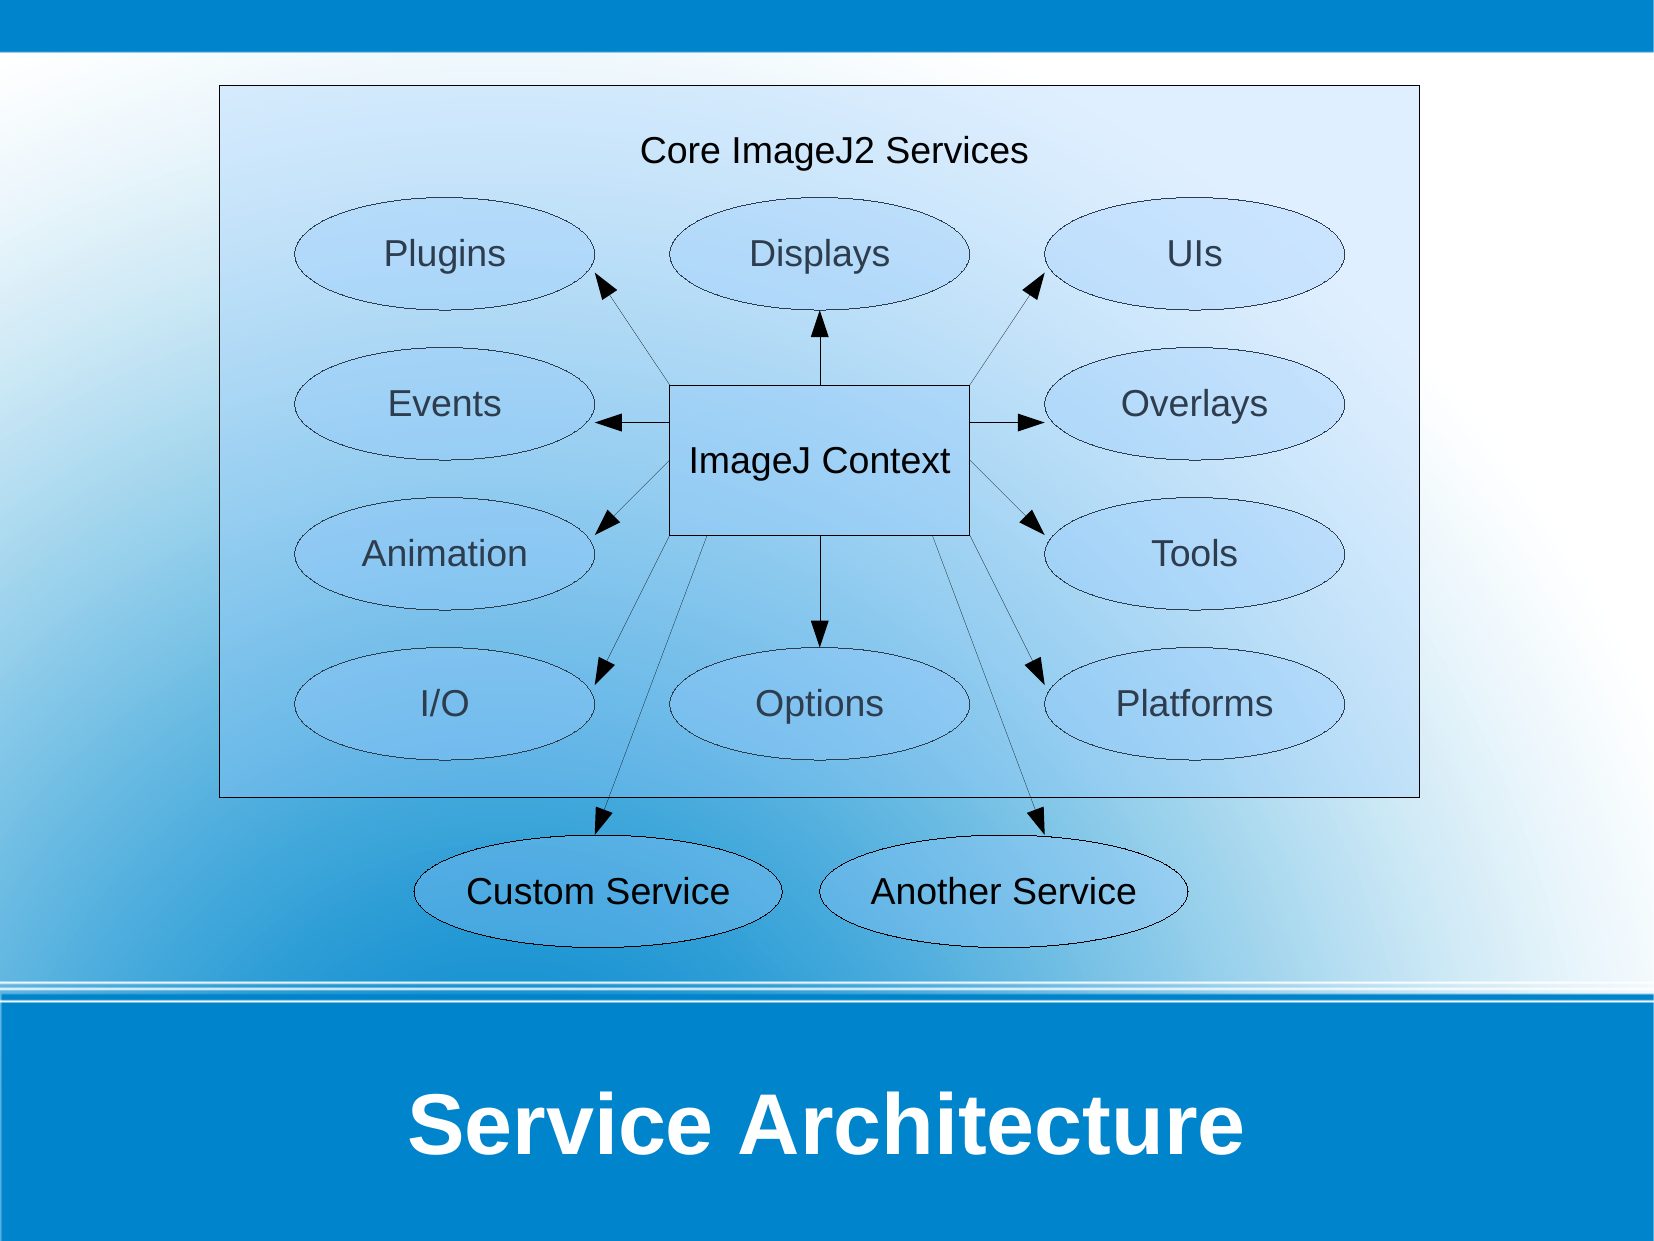

Core ImageJ2 Services
Plugins
Displays
UIs
Events
Overlays
ImageJ Context
Animation
Tools
I/O
Options
Platforms
Custom Service
Another Service
# Service Architecture